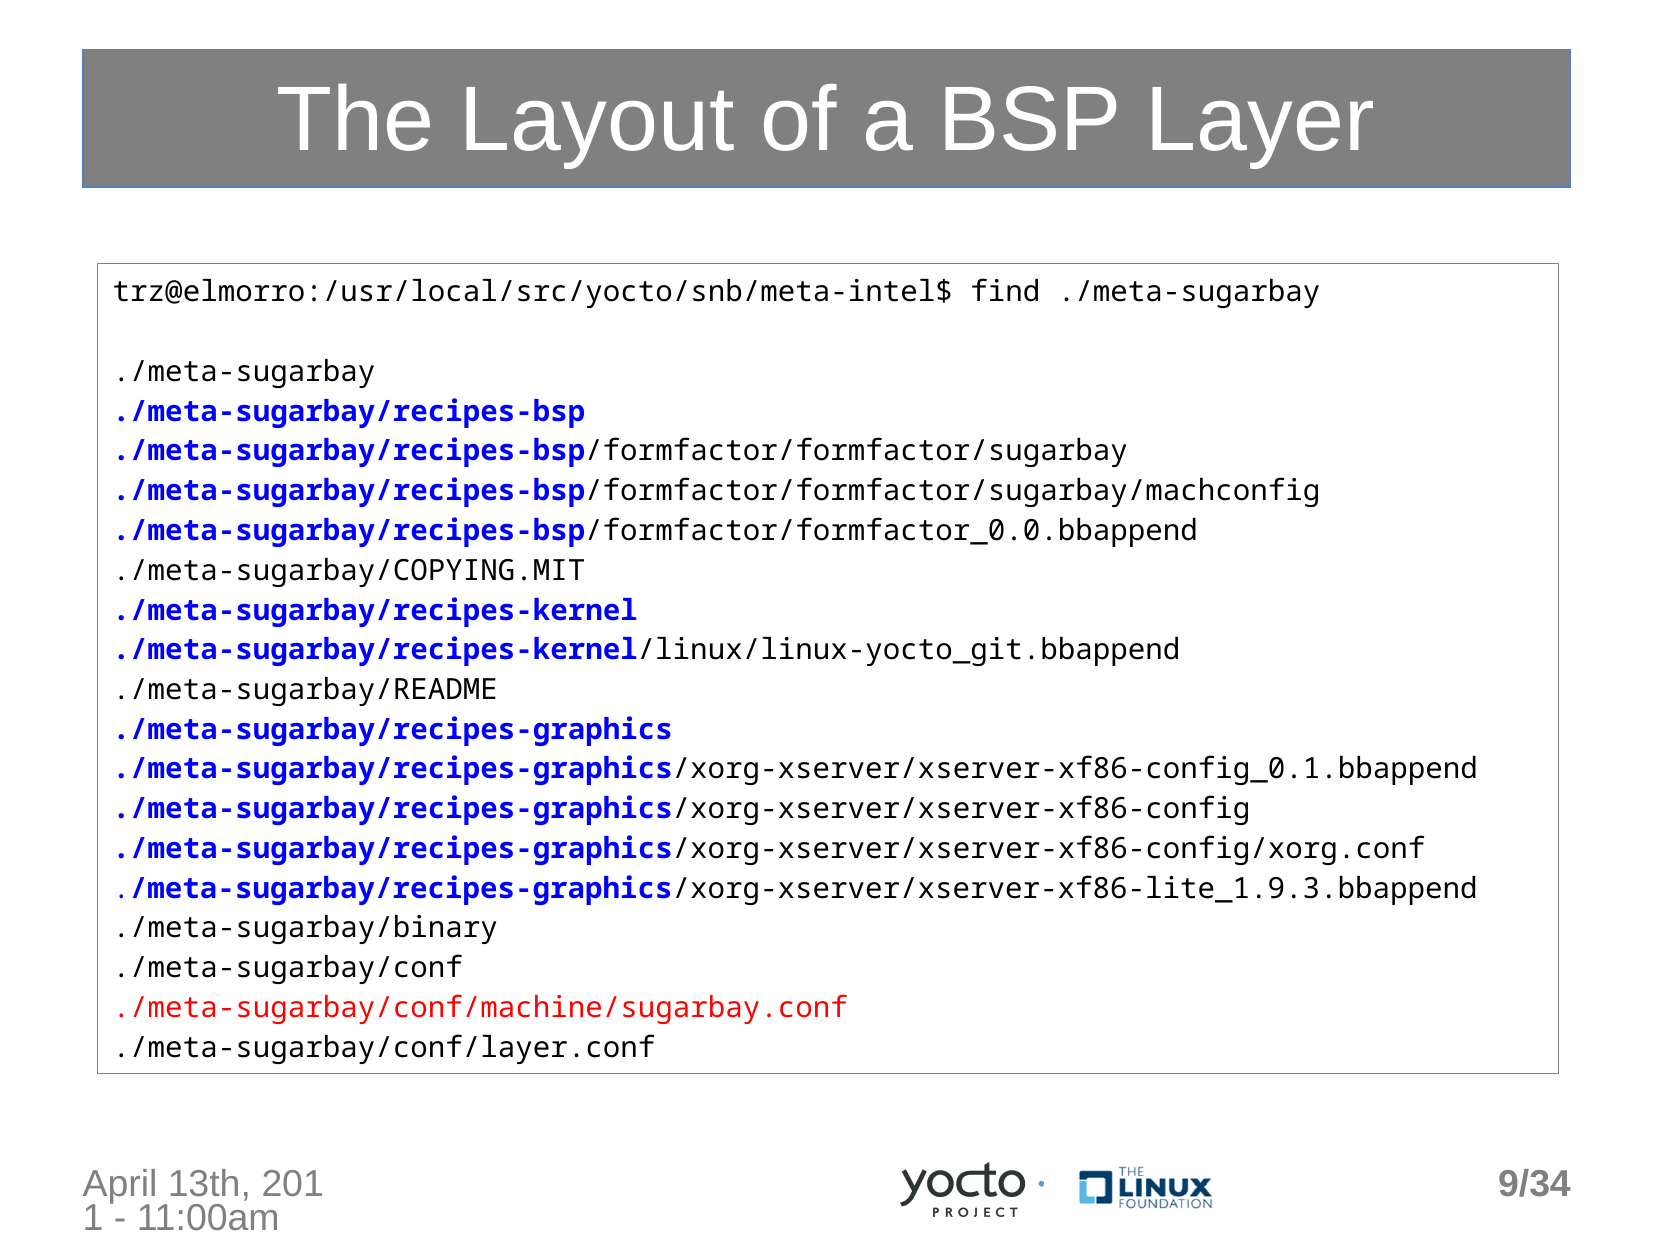

# The Layout of a BSP Layer
trz@elmorro:/usr/local/src/yocto/snb/meta-intel$ find ./meta-sugarbay
./meta-sugarbay
./meta-sugarbay/recipes-bsp
./meta-sugarbay/recipes-bsp/formfactor/formfactor/sugarbay
./meta-sugarbay/recipes-bsp/formfactor/formfactor/sugarbay/machconfig
./meta-sugarbay/recipes-bsp/formfactor/formfactor_0.0.bbappend
./meta-sugarbay/COPYING.MIT
./meta-sugarbay/recipes-kernel
./meta-sugarbay/recipes-kernel/linux/linux-yocto_git.bbappend
./meta-sugarbay/README
./meta-sugarbay/recipes-graphics
./meta-sugarbay/recipes-graphics/xorg-xserver/xserver-xf86-config_0.1.bbappend
./meta-sugarbay/recipes-graphics/xorg-xserver/xserver-xf86-config
./meta-sugarbay/recipes-graphics/xorg-xserver/xserver-xf86-config/xorg.conf
./meta-sugarbay/recipes-graphics/xorg-xserver/xserver-xf86-lite_1.9.3.bbappend
./meta-sugarbay/binary
./meta-sugarbay/conf
./meta-sugarbay/conf/machine/sugarbay.conf
./meta-sugarbay/conf/layer.conf
April 13th, 2011 - 11:00am
9